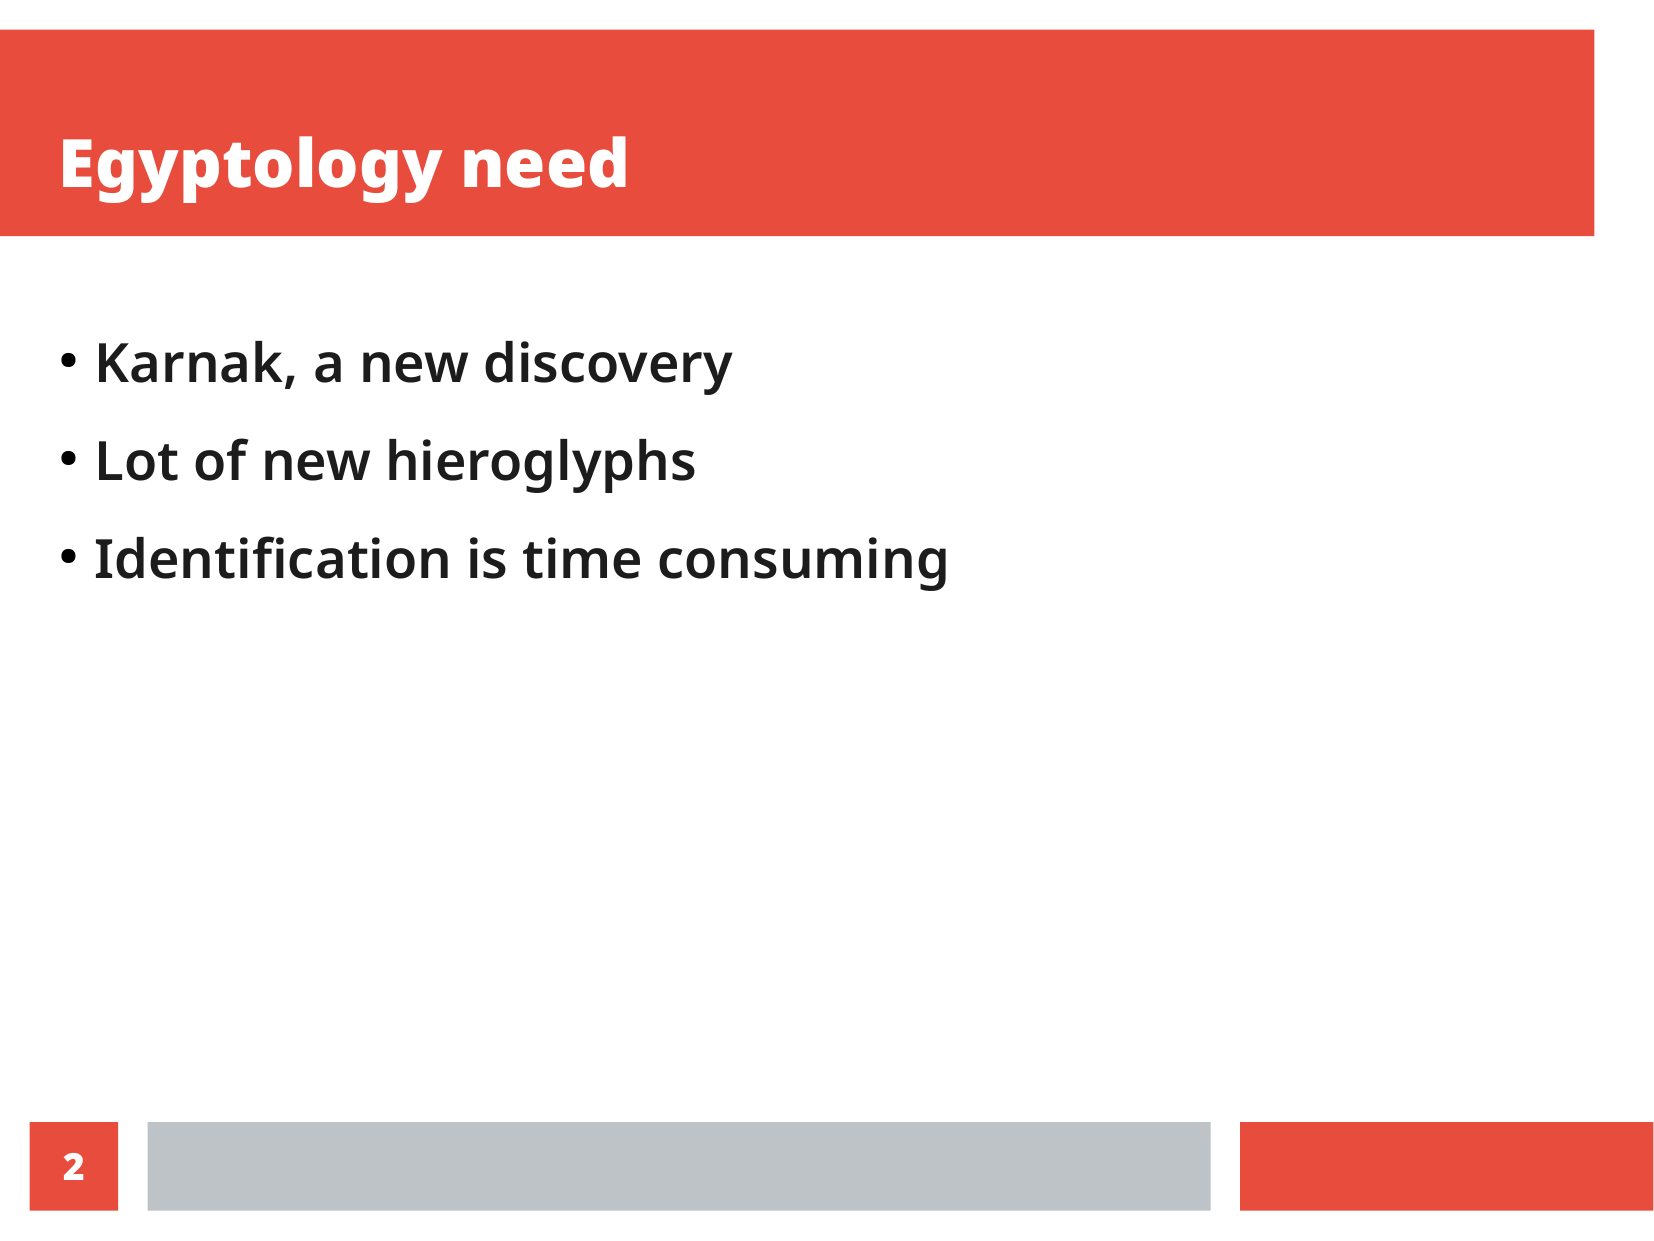

# Egyptology need
Karnak, a new discovery
Lot of new hieroglyphs
Identification is time consuming
2